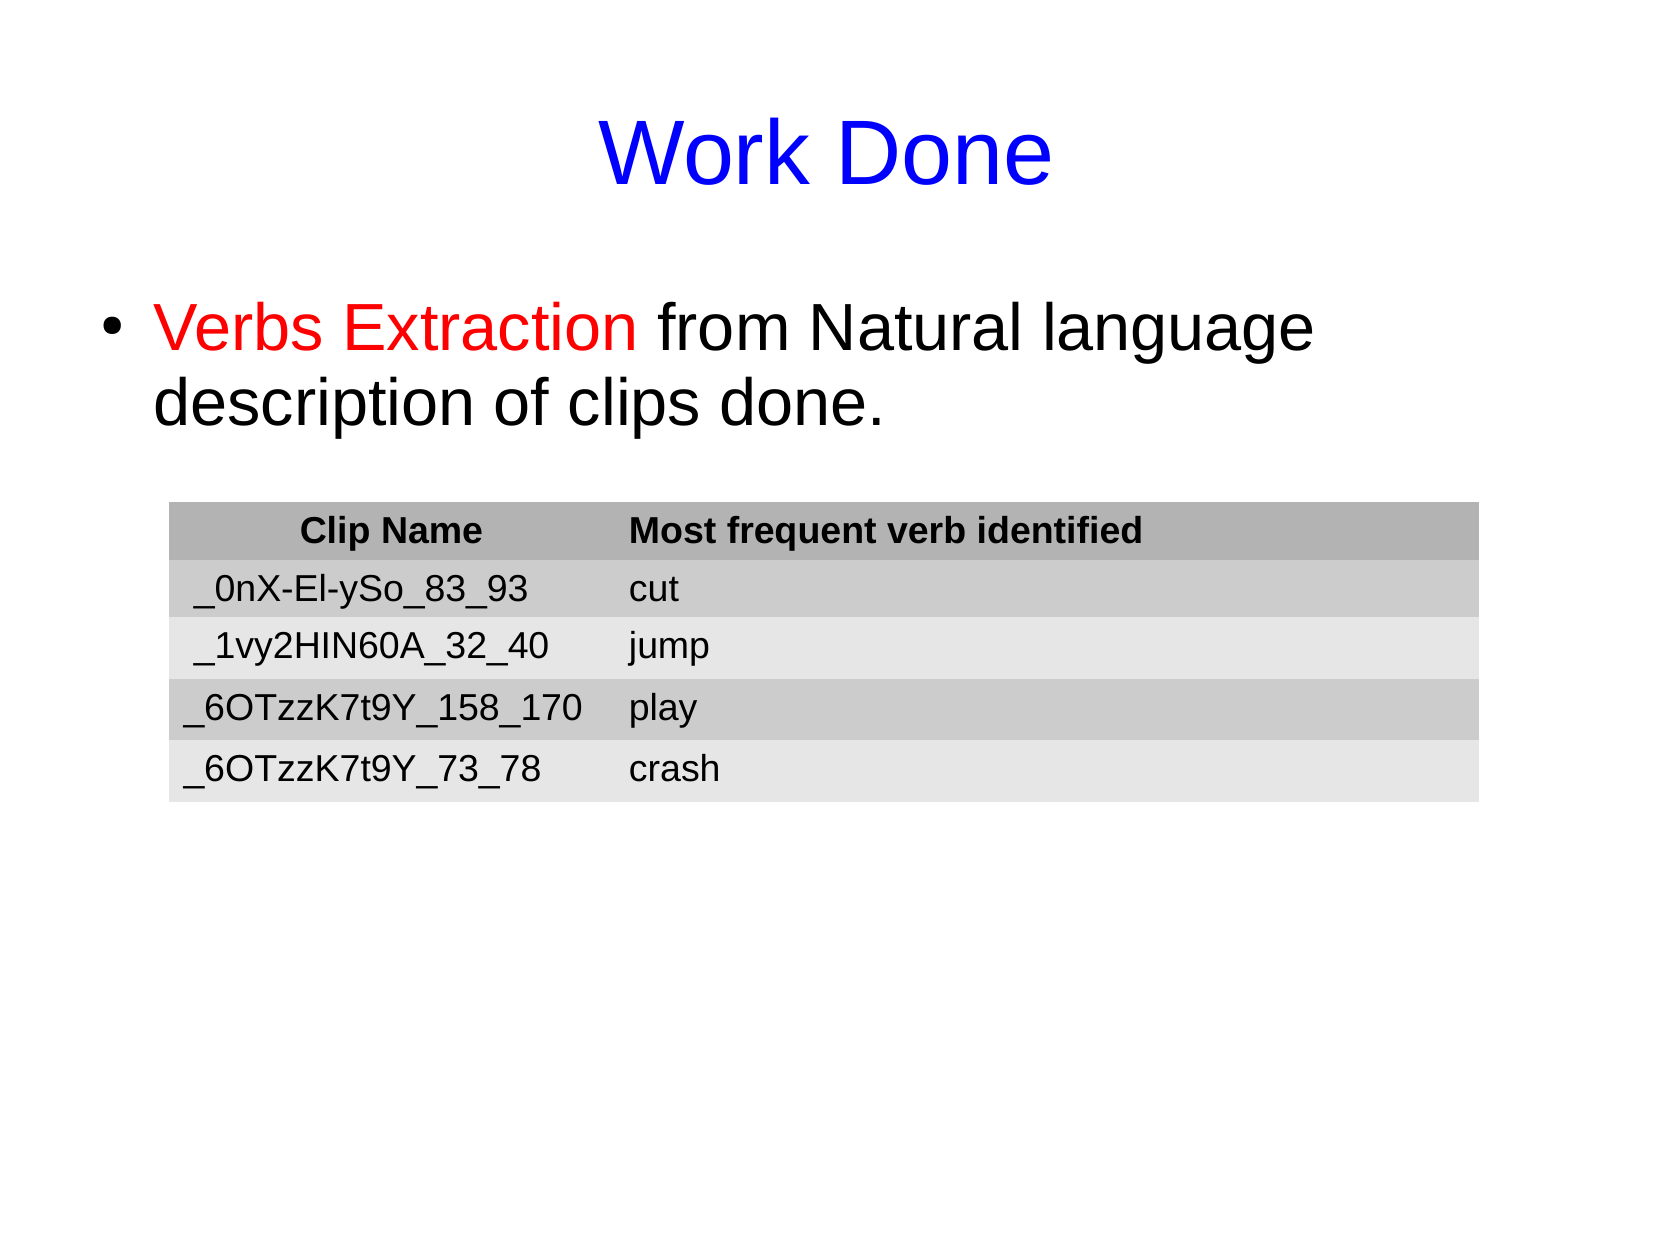

# Work Done
Verbs Extraction from Natural language description of clips done.
| Clip Name | Most frequent verb identified |
| --- | --- |
| \_0nX-El-ySo\_83\_93 | cut |
| \_1vy2HIN60A\_32\_40 | jump |
| \_6OTzzK7t9Y\_158\_170 | play |
| \_6OTzzK7t9Y\_73\_78 | crash |